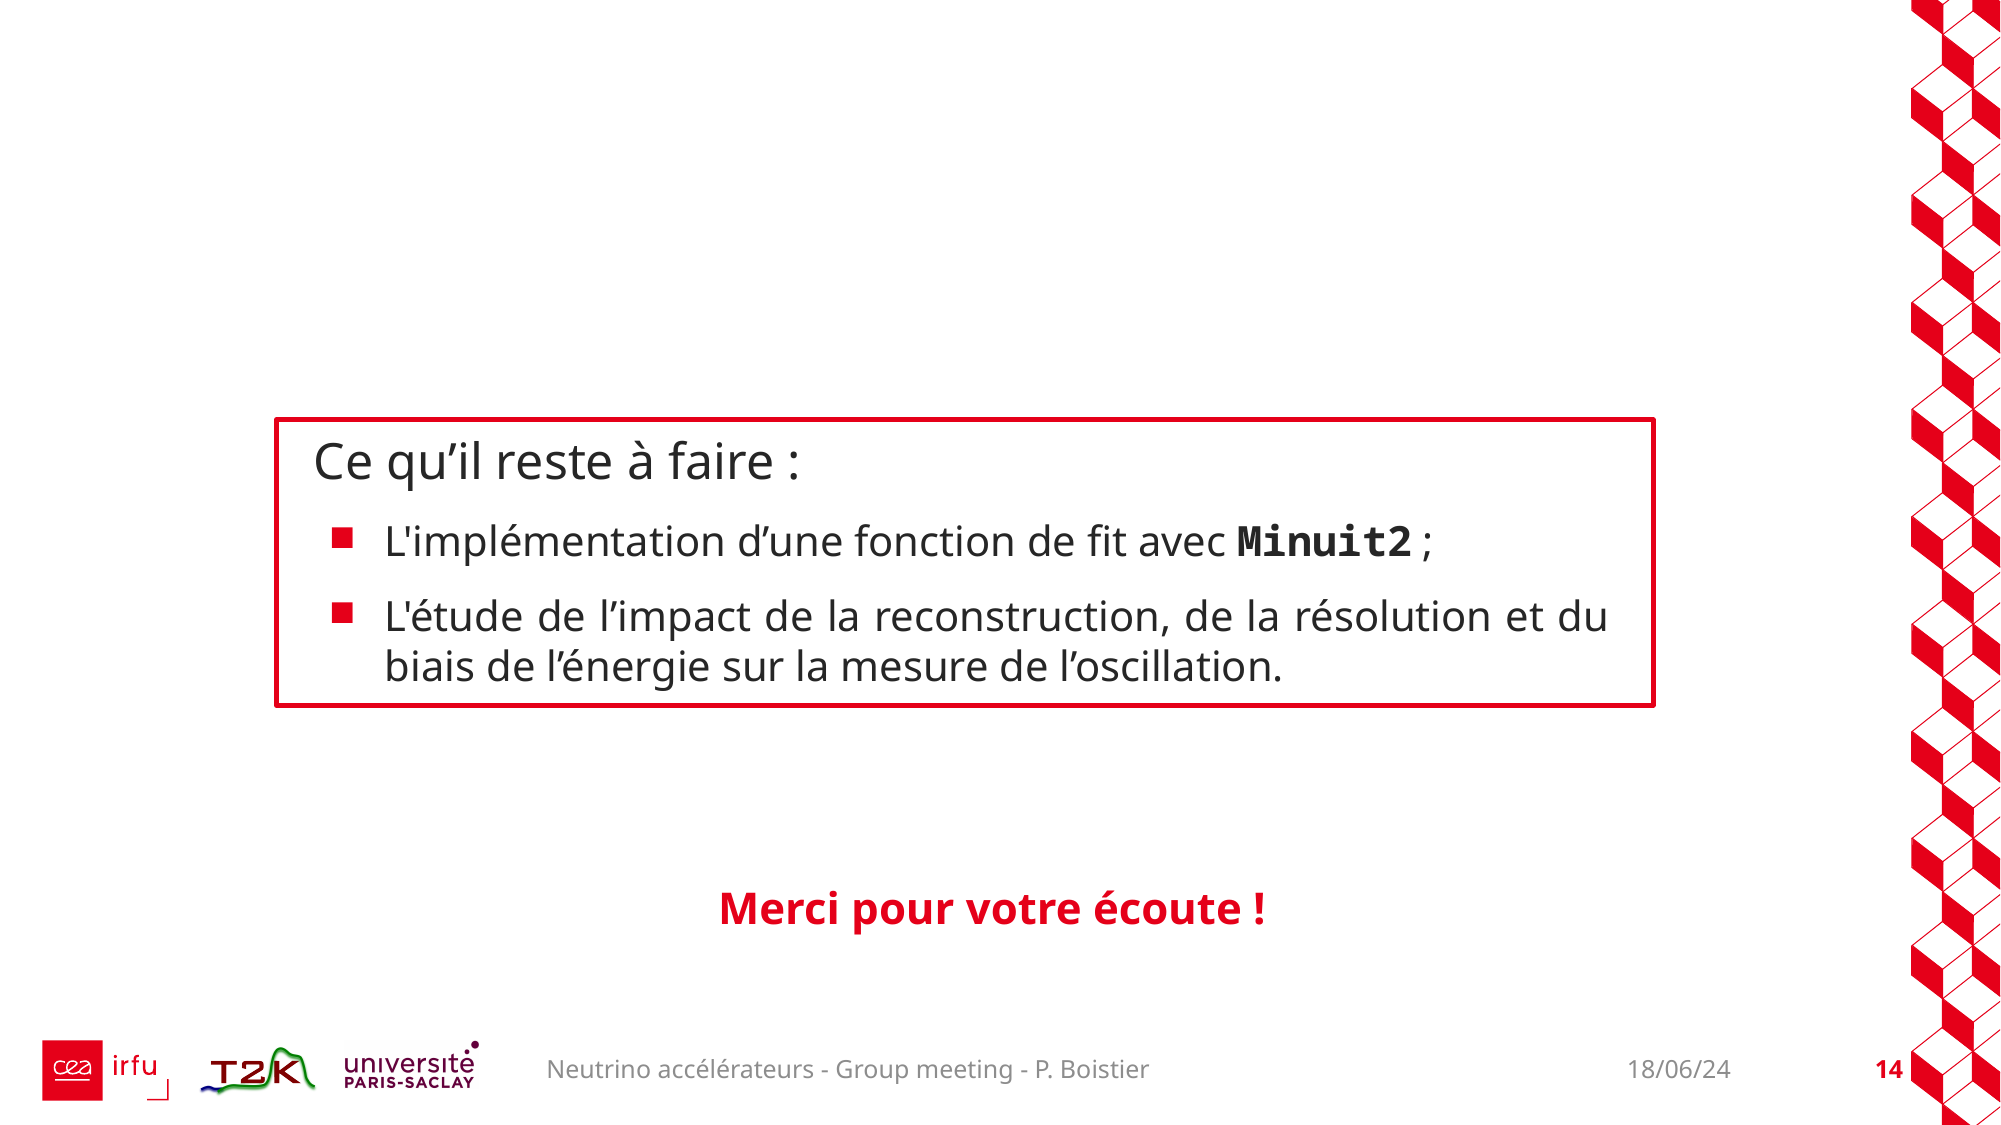

# Ce qu’il reste à faire :
L'implémentation d’une fonction de fit avec Minuit2 ;
L'étude de l’impact de la reconstruction, de la résolution et du biais de l’énergie sur la mesure de l’oscillation.
Merci pour votre écoute !
Neutrino accélérateurs - Group meeting - P. Boistier
18/06/24
14